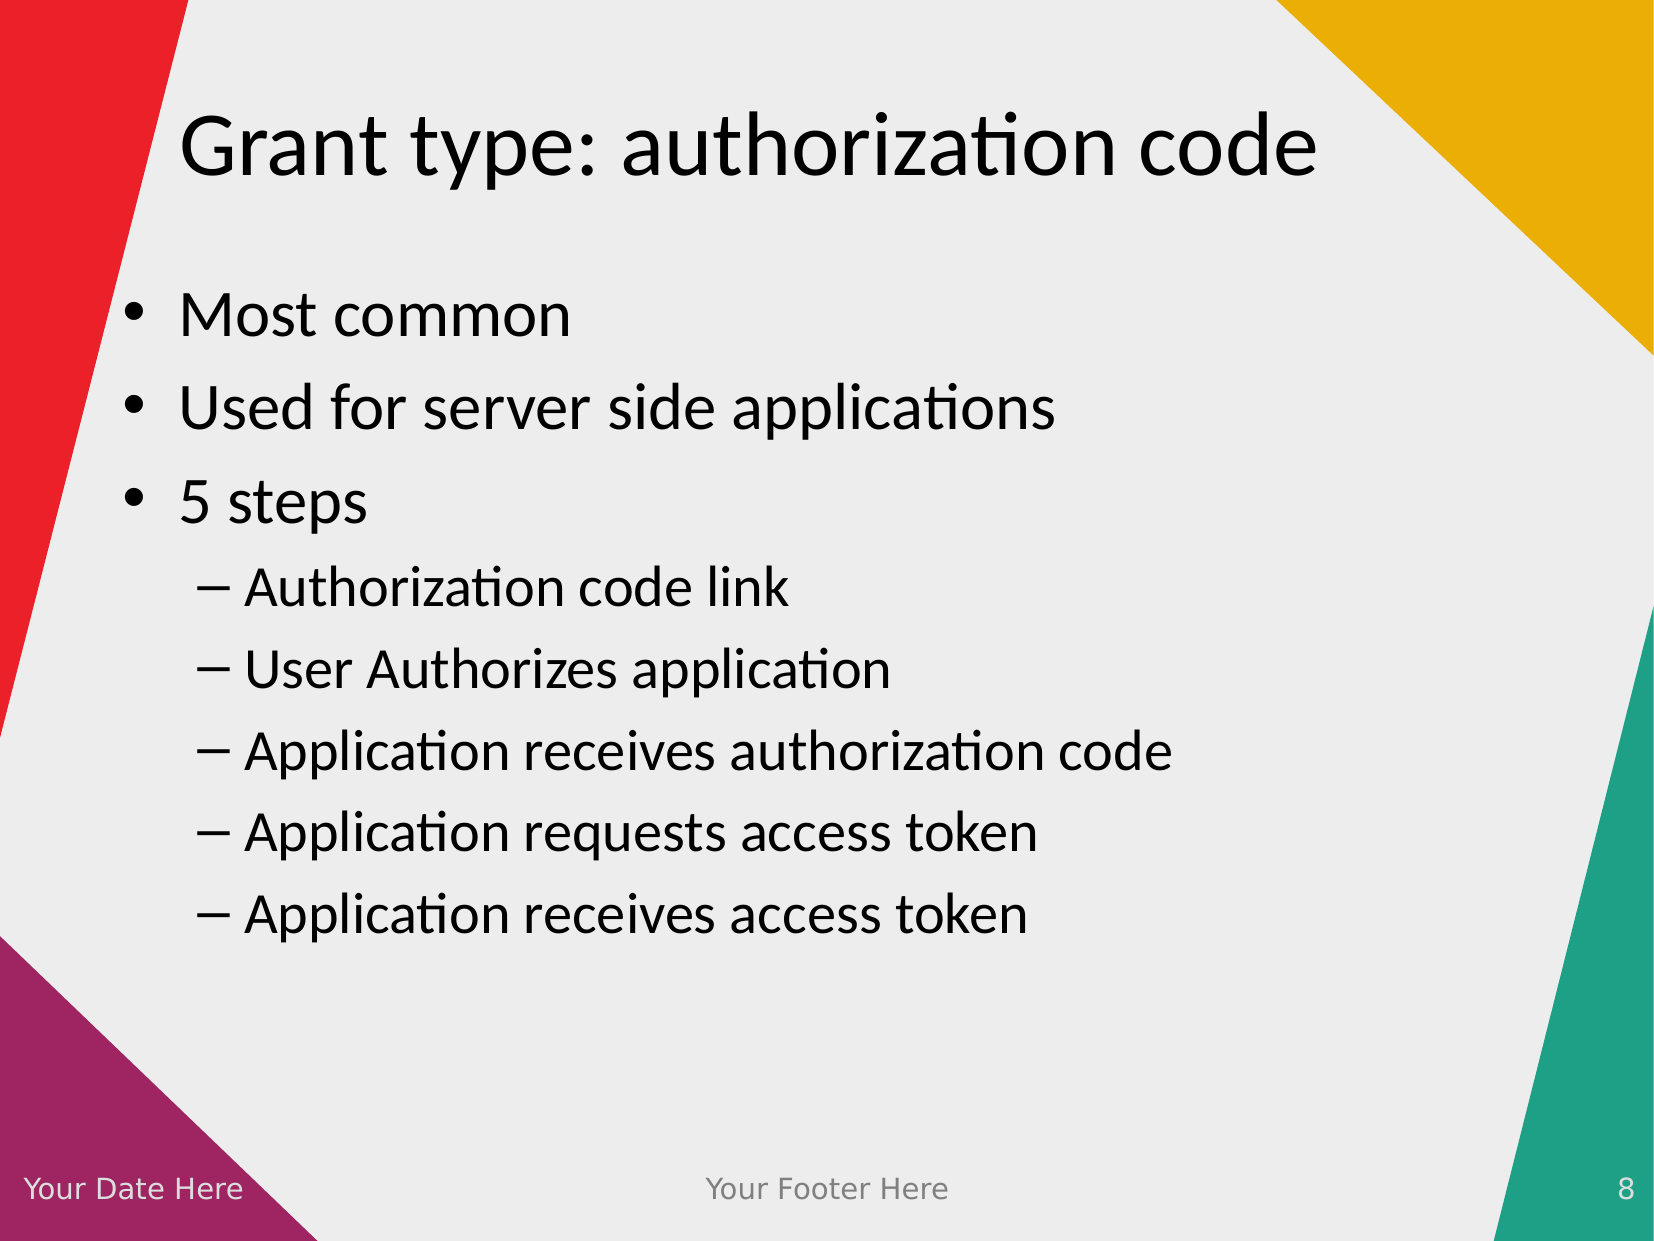

# Grant type: authorization code
Most common
Used for server side applications
5 steps
Authorization code link
User Authorizes application
Application receives authorization code
Application requests access token
Application receives access token
Your Date Here
Your Footer Here
8